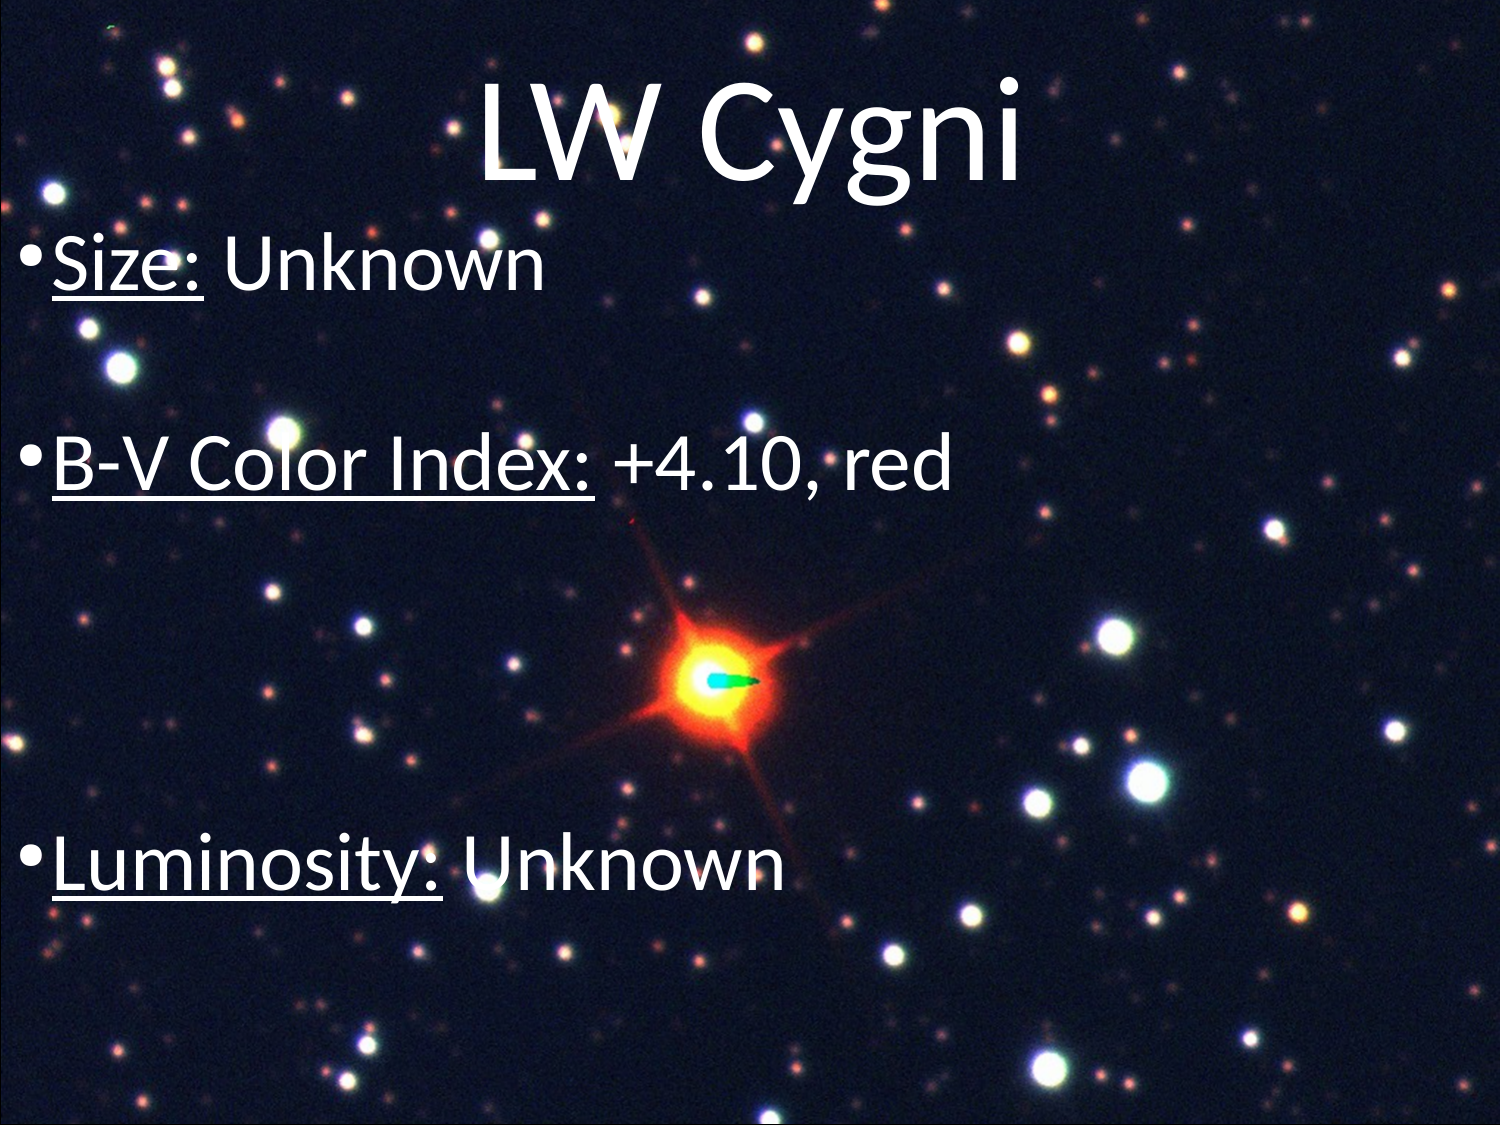

LW Cygni
Size: Unknown
B-V Color Index: +4.10, red
Luminosity: Unknown